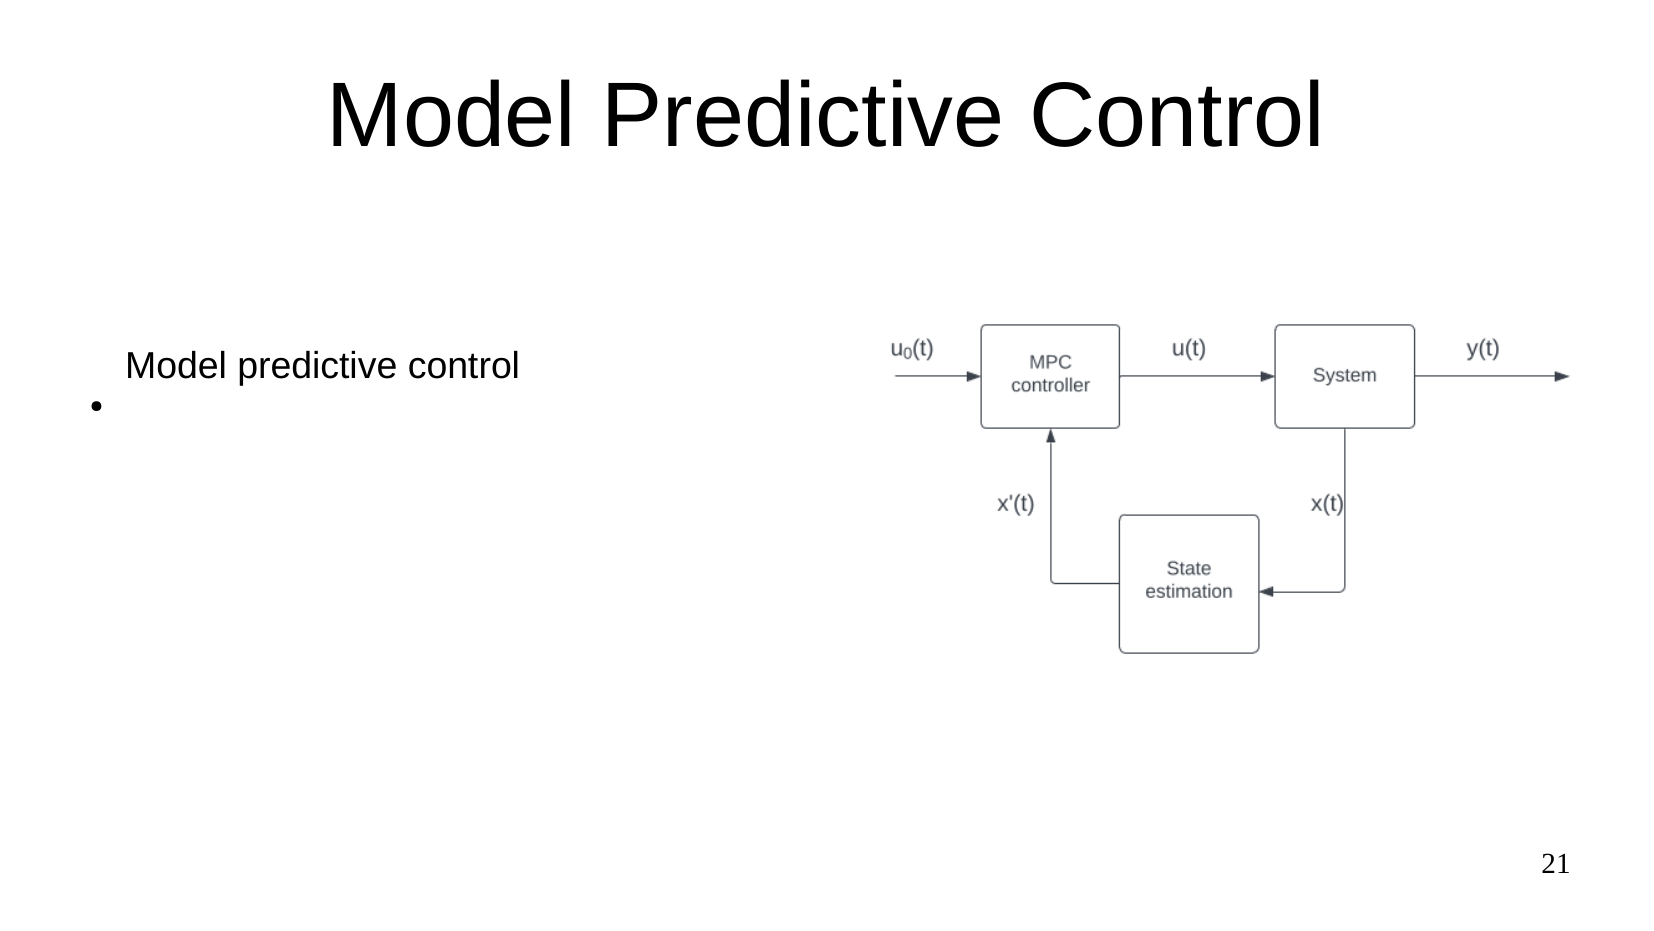

# Model Predictive Control
Model predictive control
21